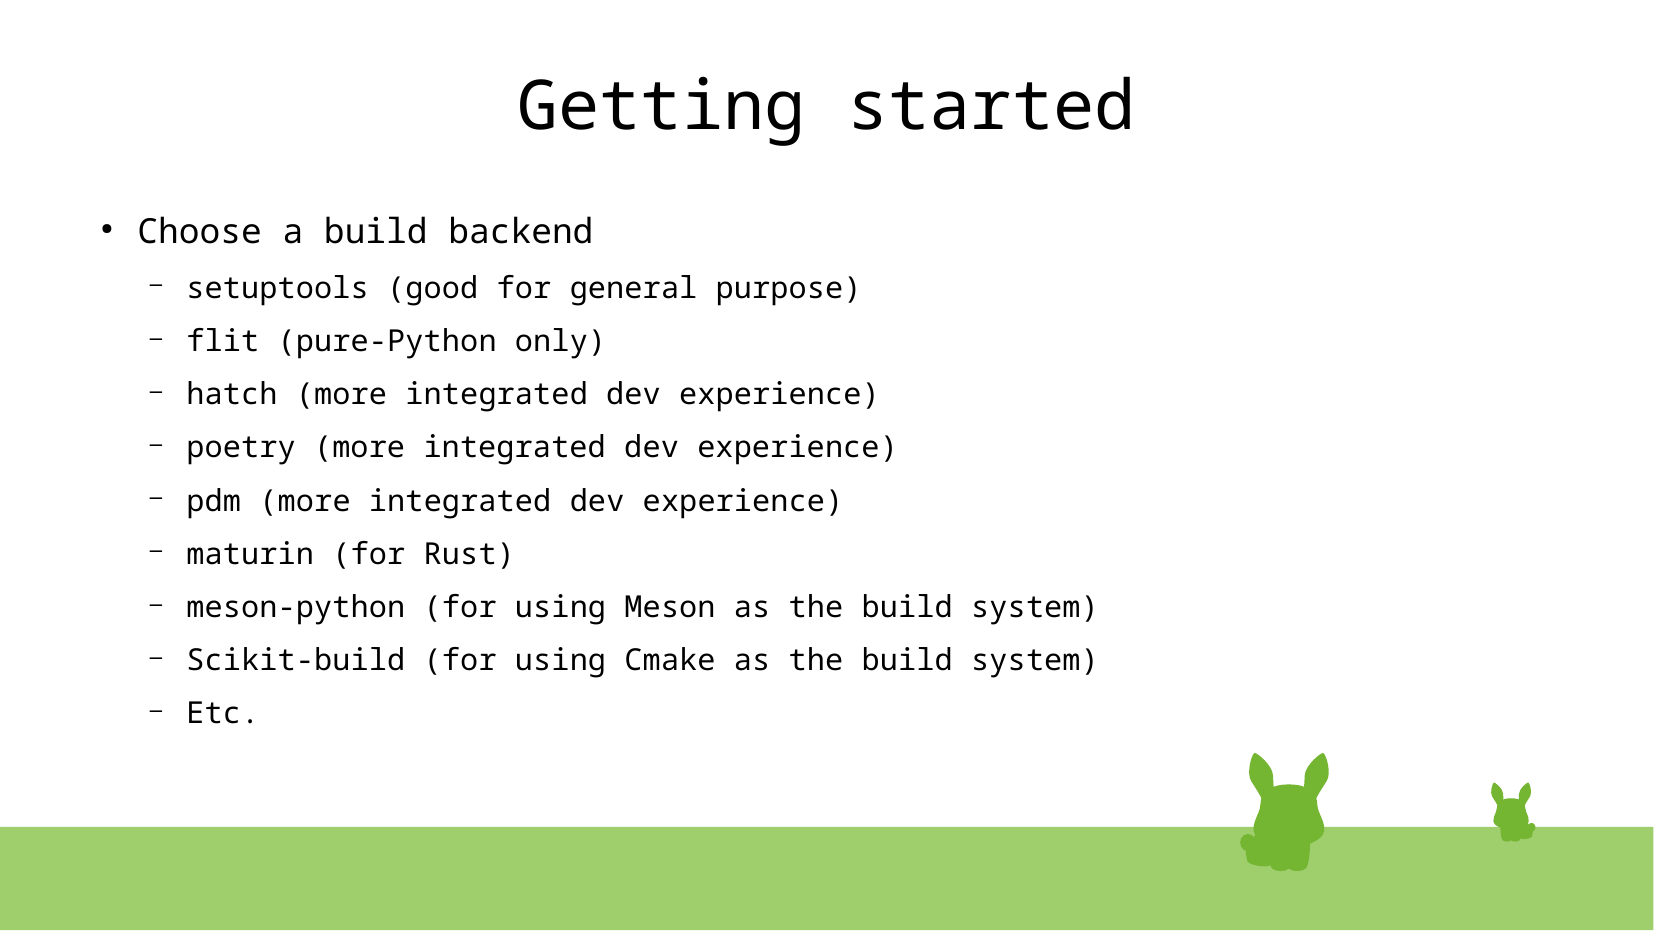

# Getting started
Choose a build backend
setuptools (good for general purpose)
flit (pure-Python only)
hatch (more integrated dev experience)
poetry (more integrated dev experience)
pdm (more integrated dev experience)
maturin (for Rust)
meson-python (for using Meson as the build system)
Scikit-build (for using Cmake as the build system)
Etc.